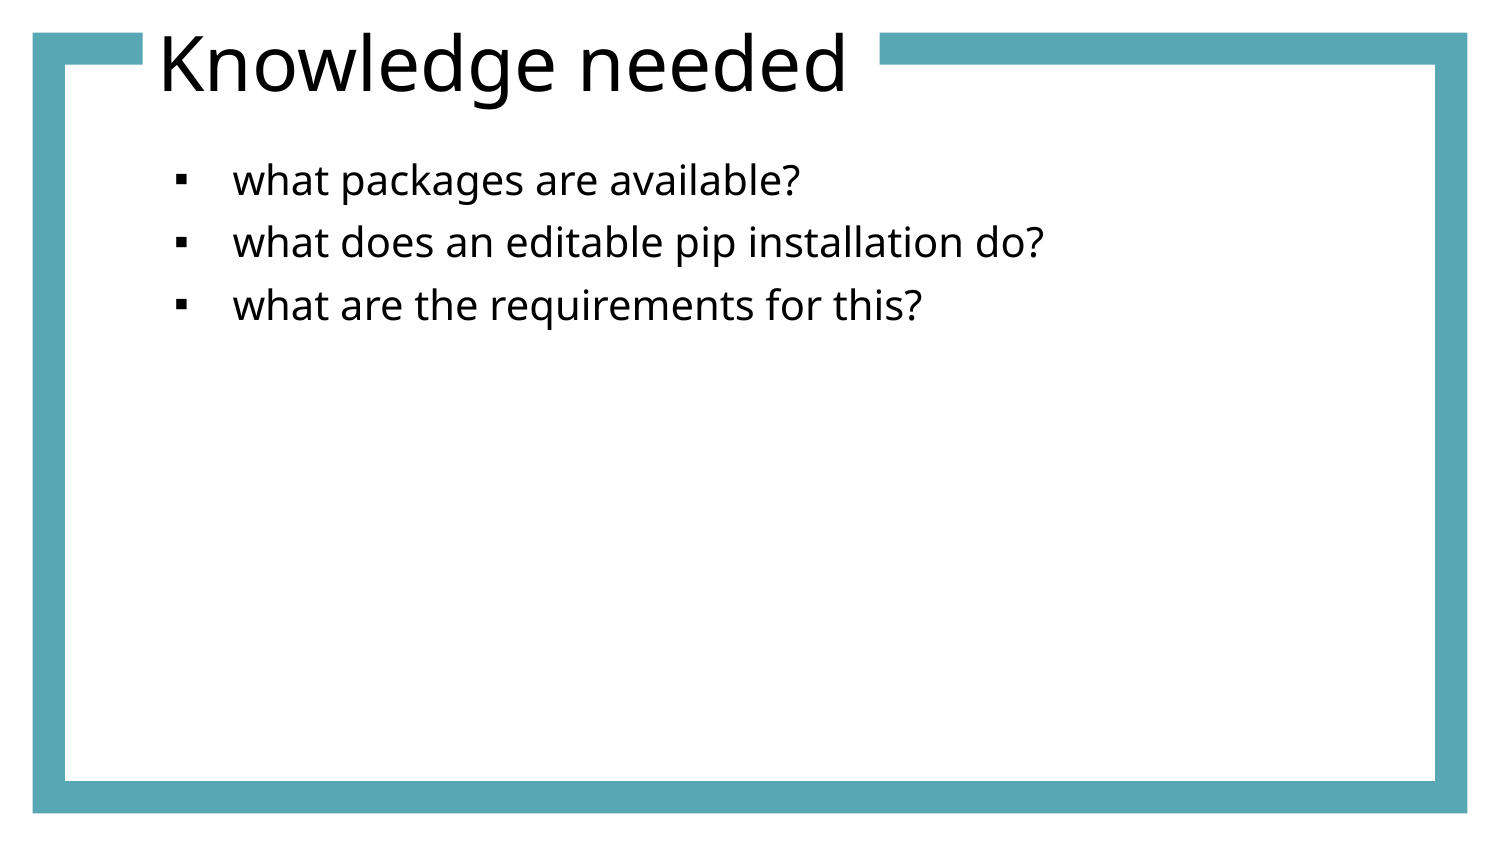

# Knowledge needed
what packages are available?
what does an editable pip installation do?
what are the requirements for this?